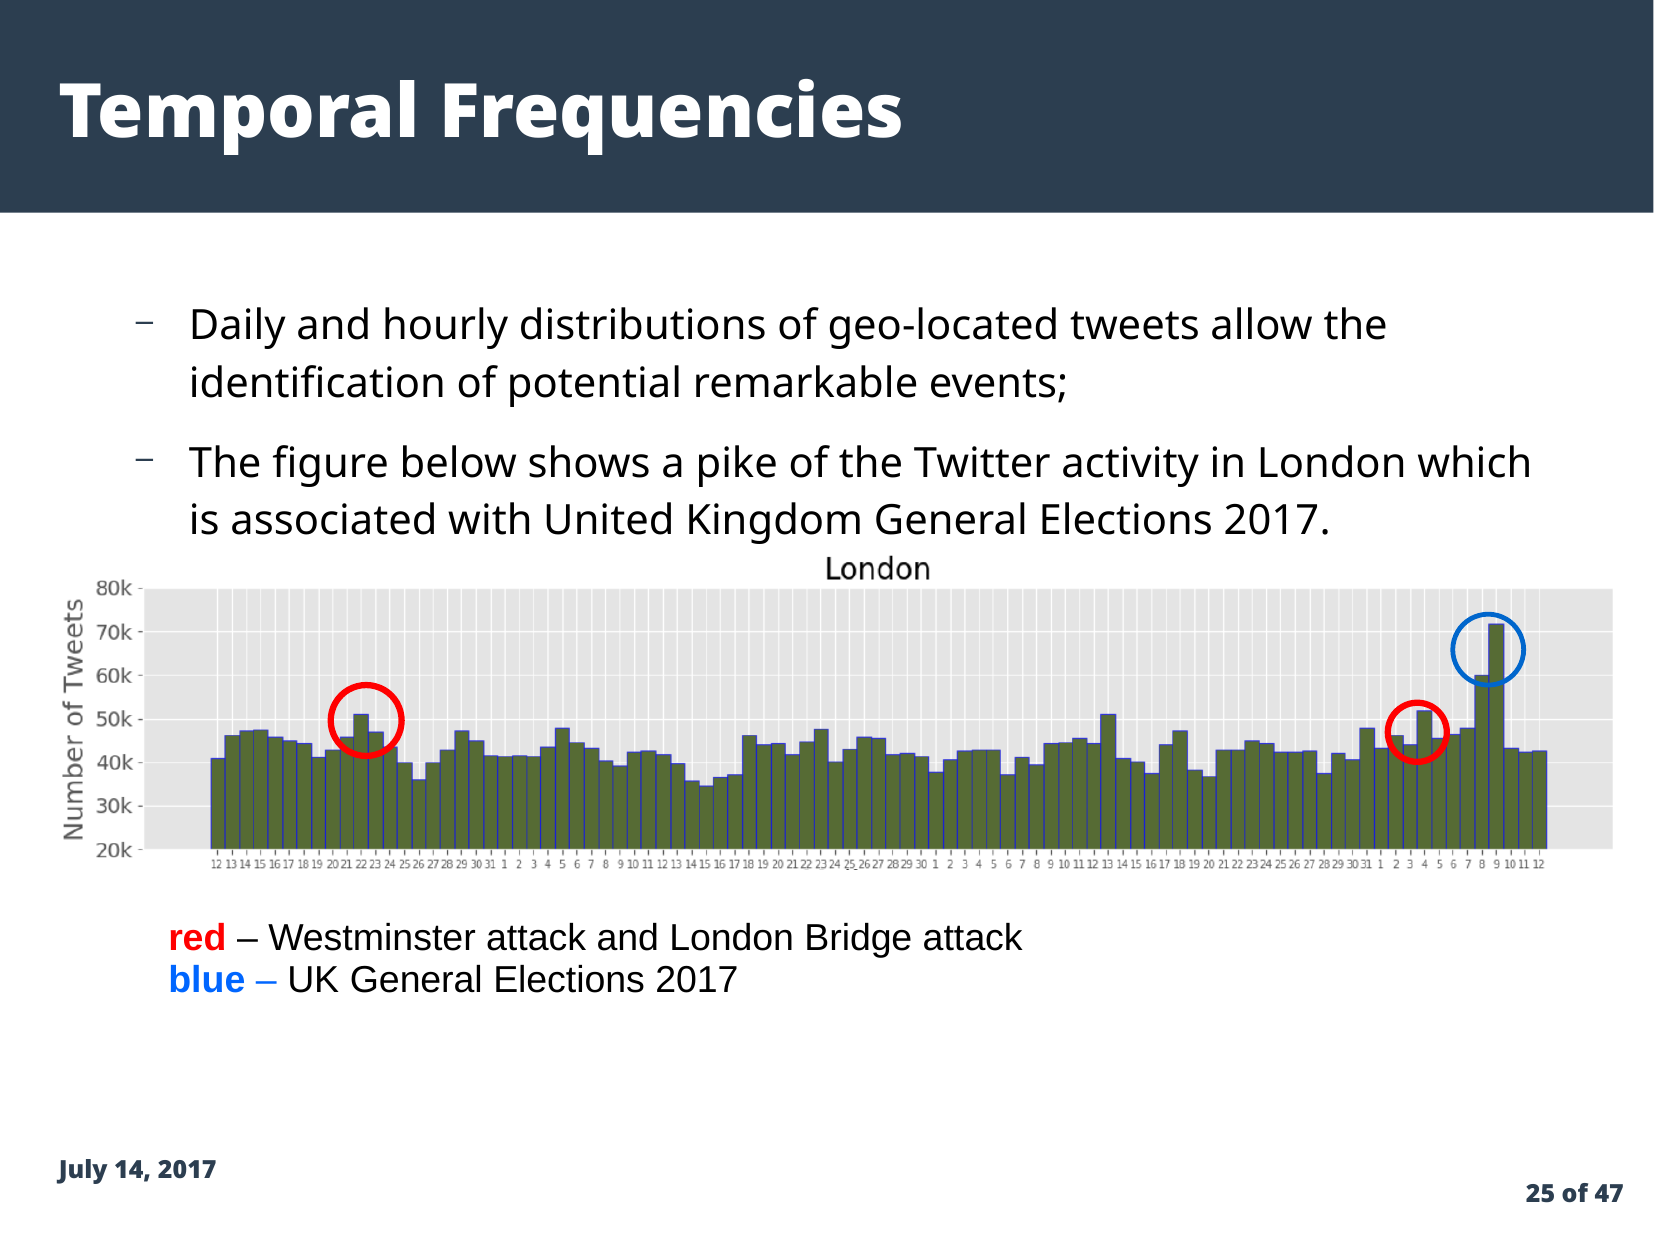

# Temporal Frequencies
Daily and hourly distributions of geo-located tweets allow the identification of potential remarkable events;
The figure below shows a pike of the Twitter activity in London which is associated with United Kingdom General Elections 2017.
red – Westminster attack and London Bridge attack
blue – UK General Elections 2017
July 14, 2017
25